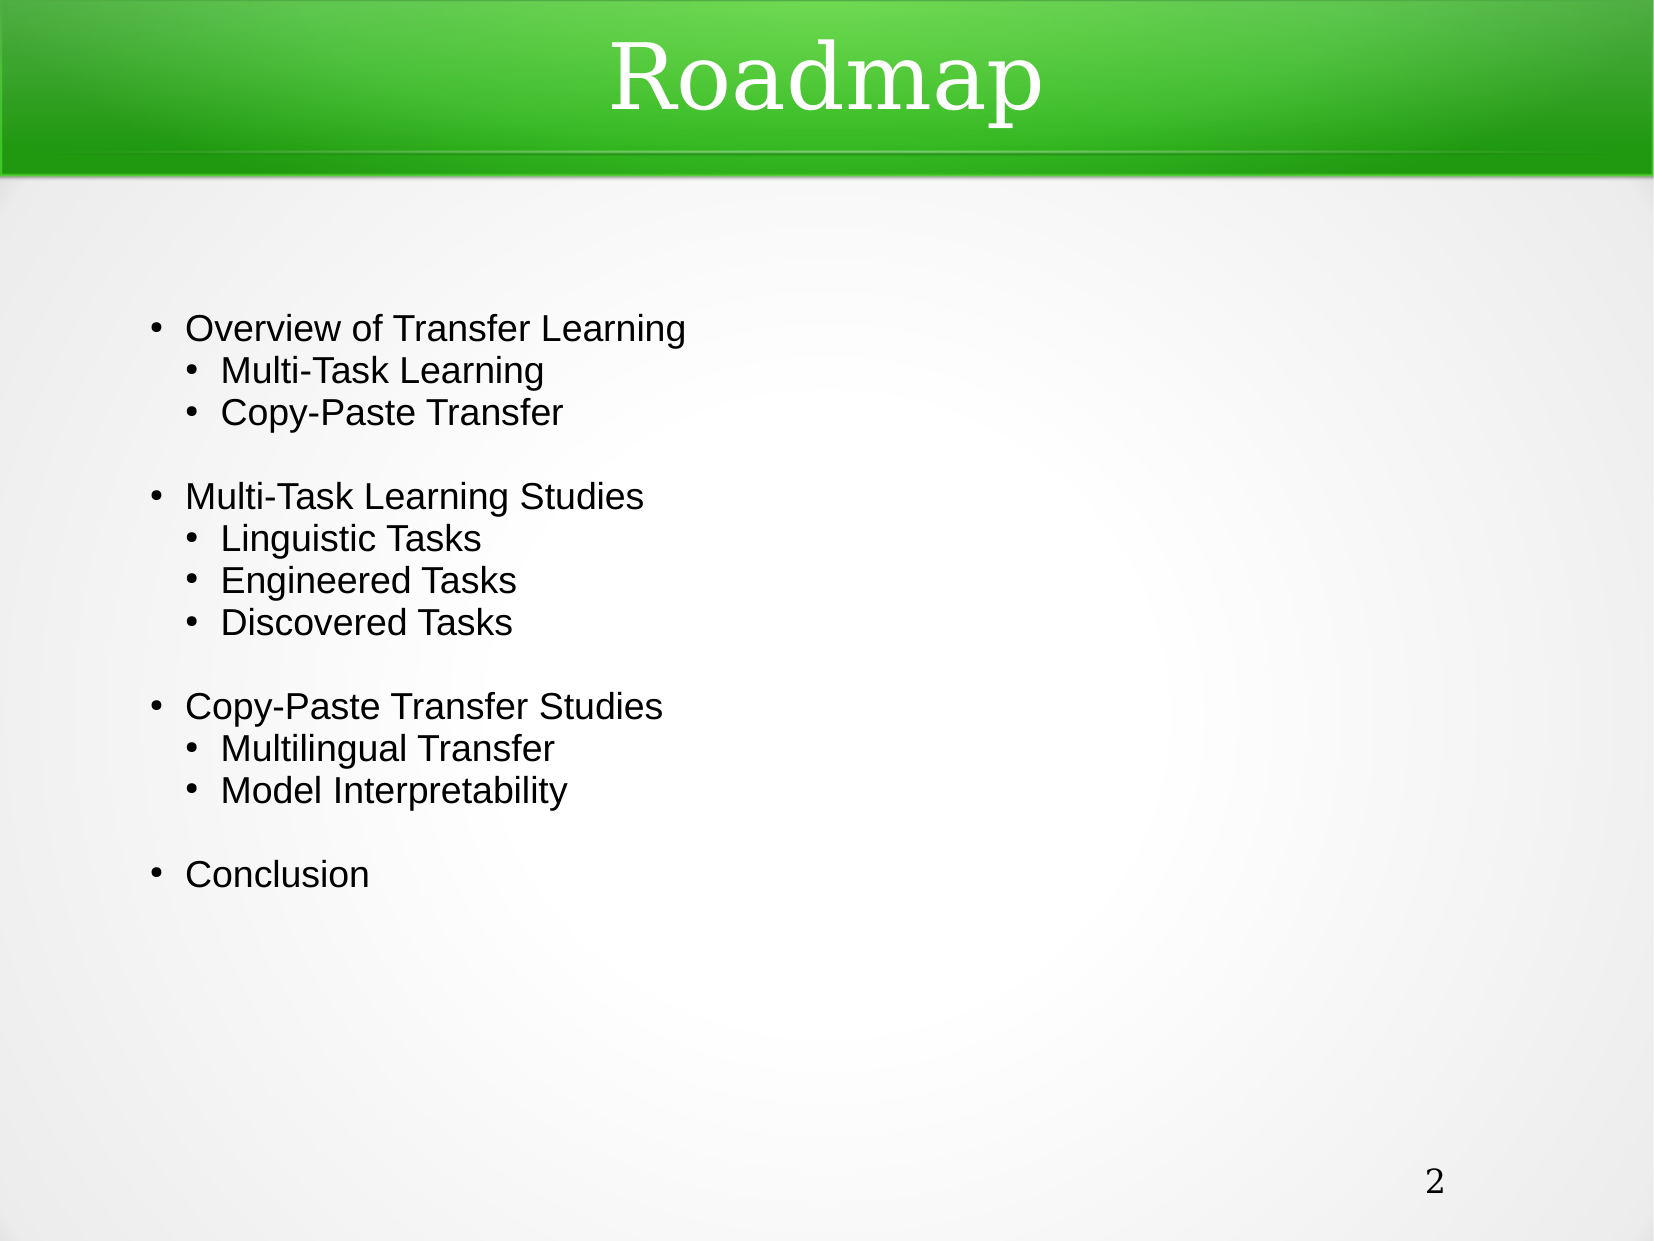

# Roadmap
Overview of Transfer Learning
Multi-Task Learning
Copy-Paste Transfer
Multi-Task Learning Studies
Linguistic Tasks
Engineered Tasks
Discovered Tasks
Copy-Paste Transfer Studies
Multilingual Transfer
Model Interpretability
Conclusion